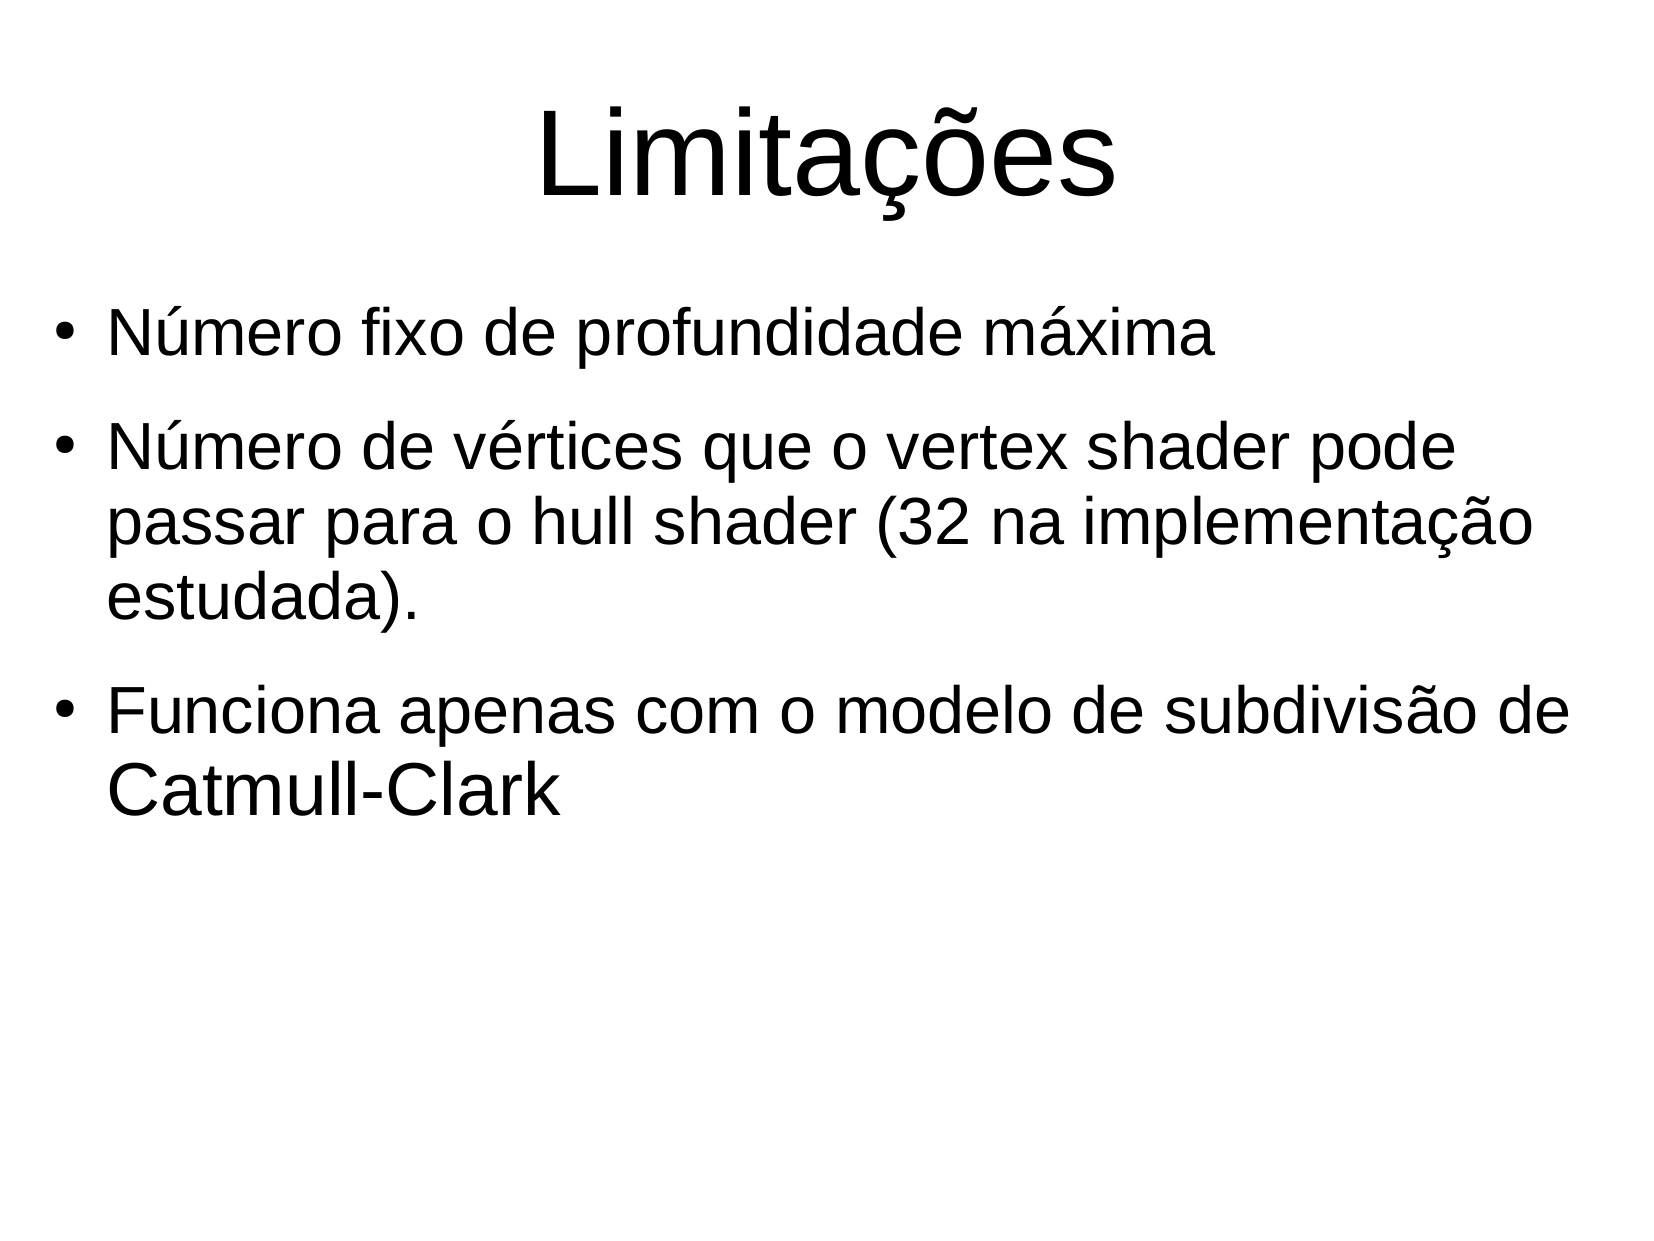

# Limitações
Número fixo de profundidade máxima
Número de vértices que o vertex shader pode passar para o hull shader (32 na implementação estudada).
Funciona apenas com o modelo de subdivisão de Catmull-Clark